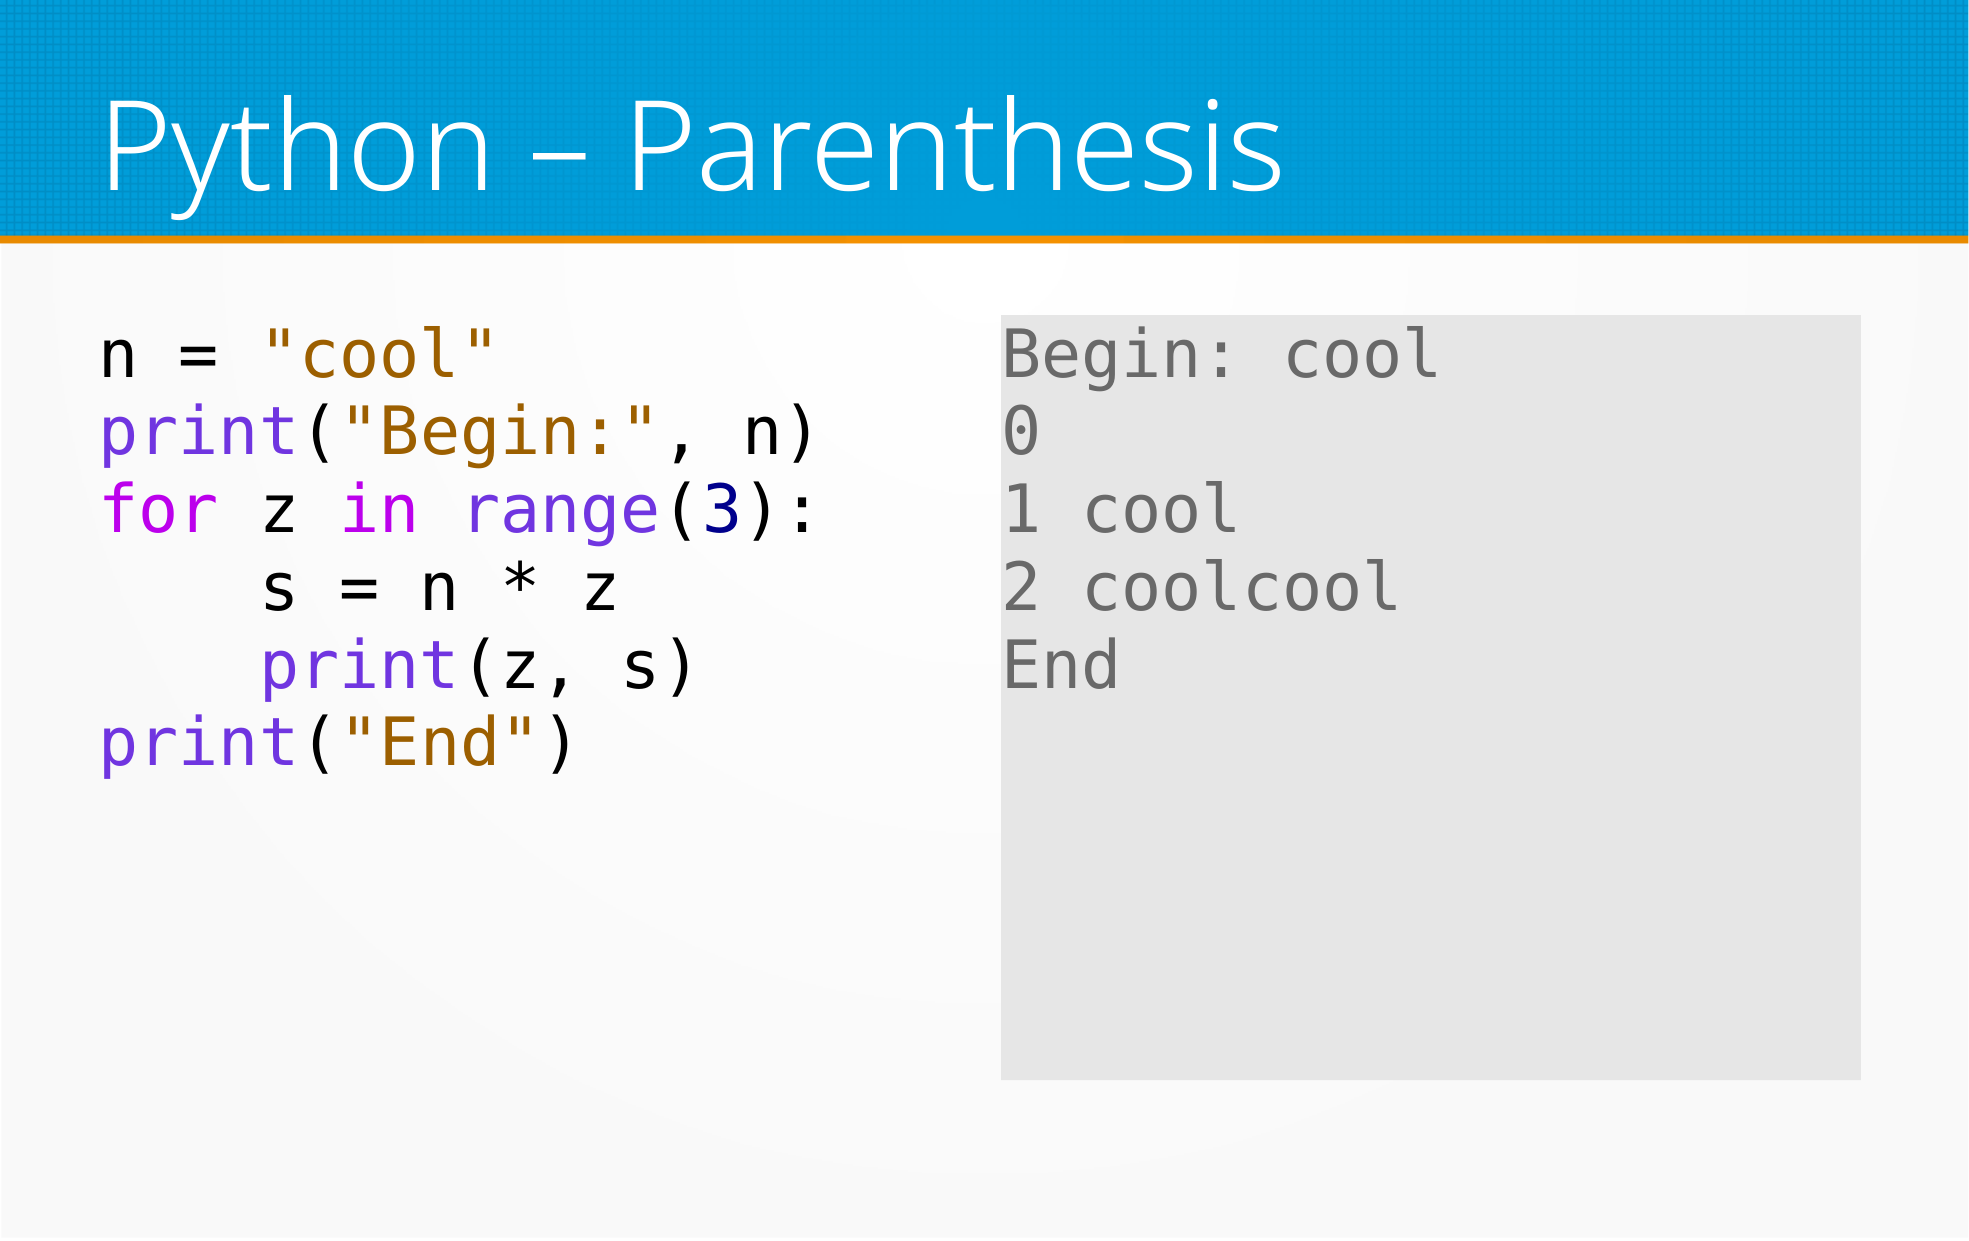

# Python – Parenthesis
n = "cool"
print("Begin:", n)
for z in range(3):
 s = n * z
 print(z, s)
print("End")
Begin: cool
0
1 cool
2 coolcool
End